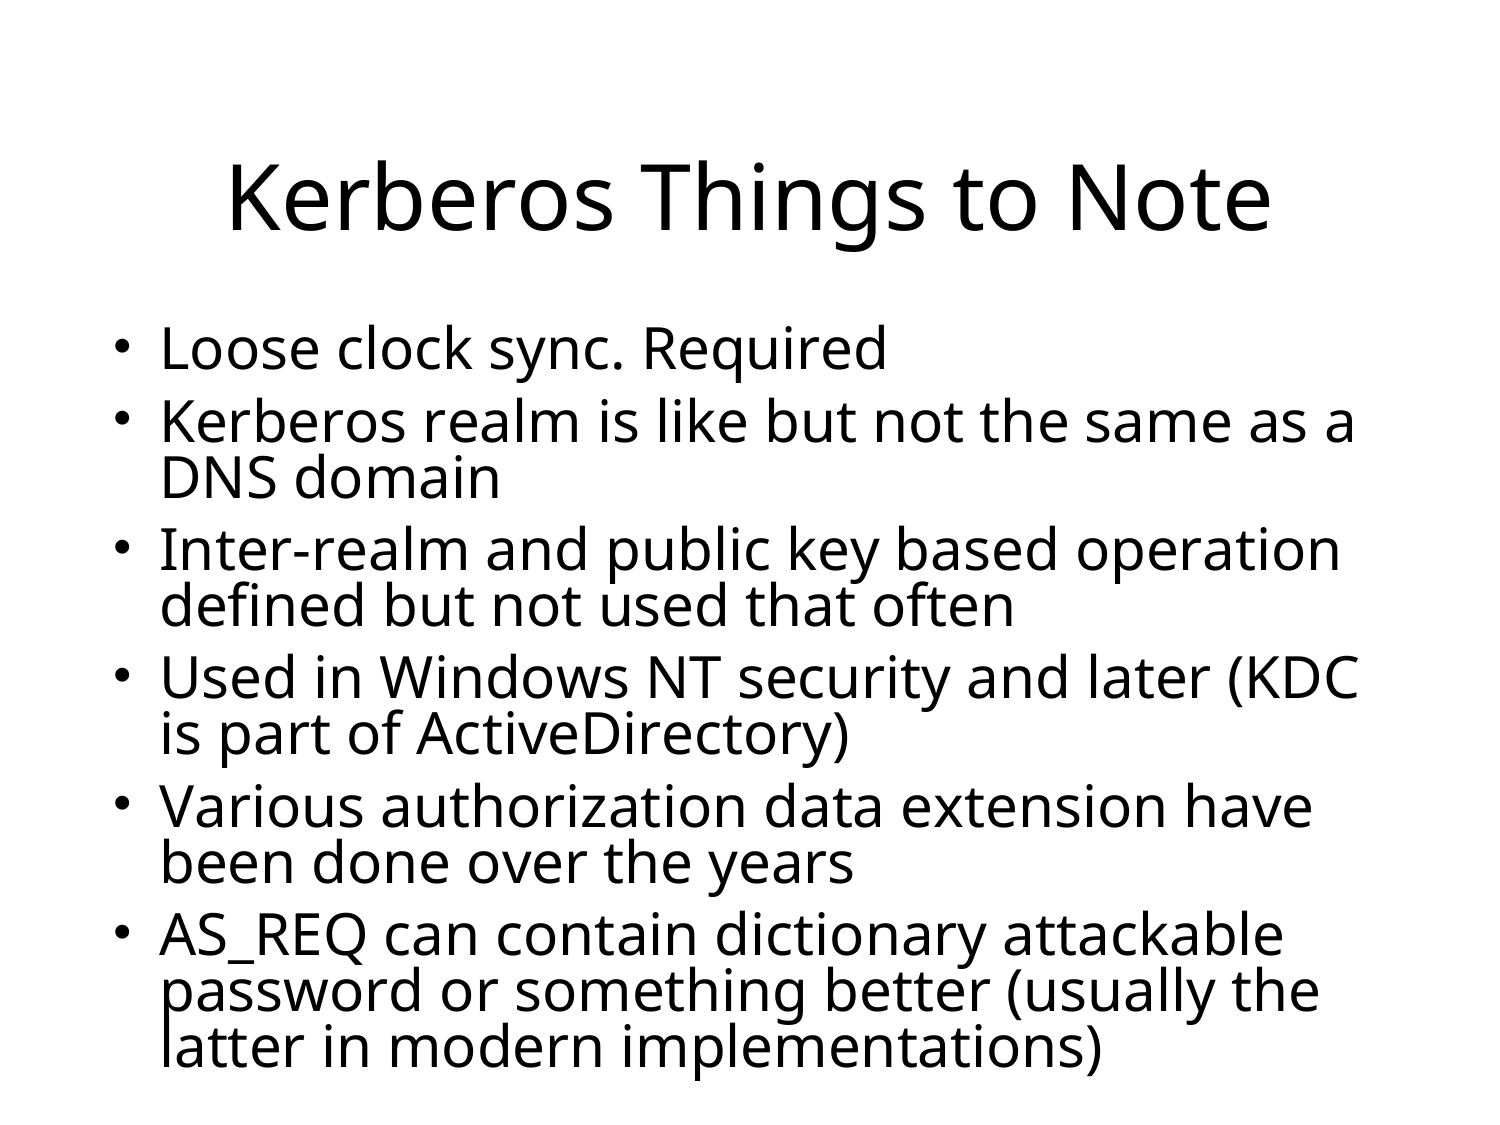

Kerberos Things to Note
Loose clock sync. Required
Kerberos realm is like but not the same as a DNS domain
Inter-realm and public key based operation defined but not used that often
Used in Windows NT security and later (KDC is part of ActiveDirectory)
Various authorization data extension have been done over the years
AS_REQ can contain dictionary attackable password or something better (usually the latter in modern implementations)